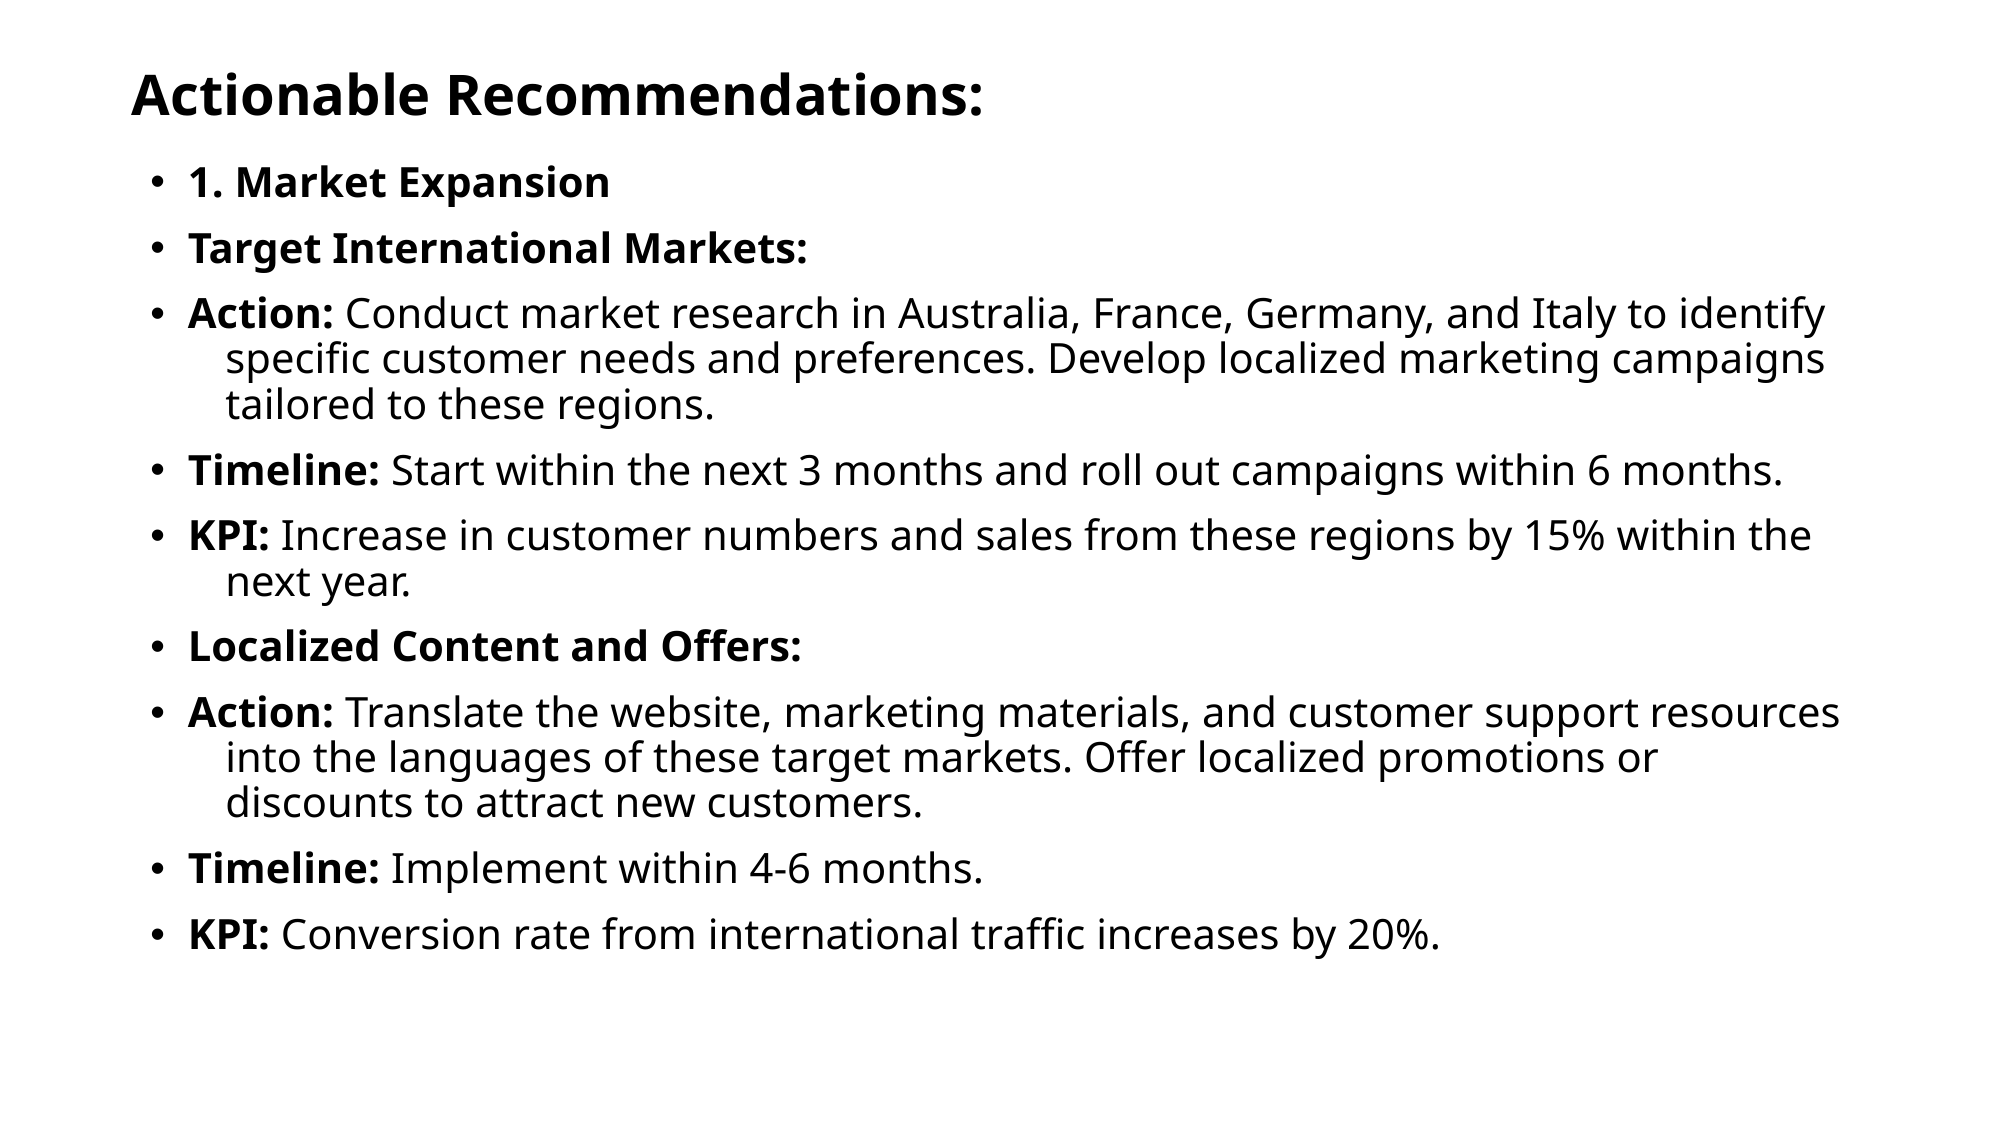

# Actionable Recommendations:
1. Market Expansion
Target International Markets:
Action: Conduct market research in Australia, France, Germany, and Italy to identify specific customer needs and preferences. Develop localized marketing campaigns tailored to these regions.
Timeline: Start within the next 3 months and roll out campaigns within 6 months.
KPI: Increase in customer numbers and sales from these regions by 15% within the next year.
Localized Content and Offers:
Action: Translate the website, marketing materials, and customer support resources into the languages of these target markets. Offer localized promotions or discounts to attract new customers.
Timeline: Implement within 4-6 months.
KPI: Conversion rate from international traffic increases by 20%.